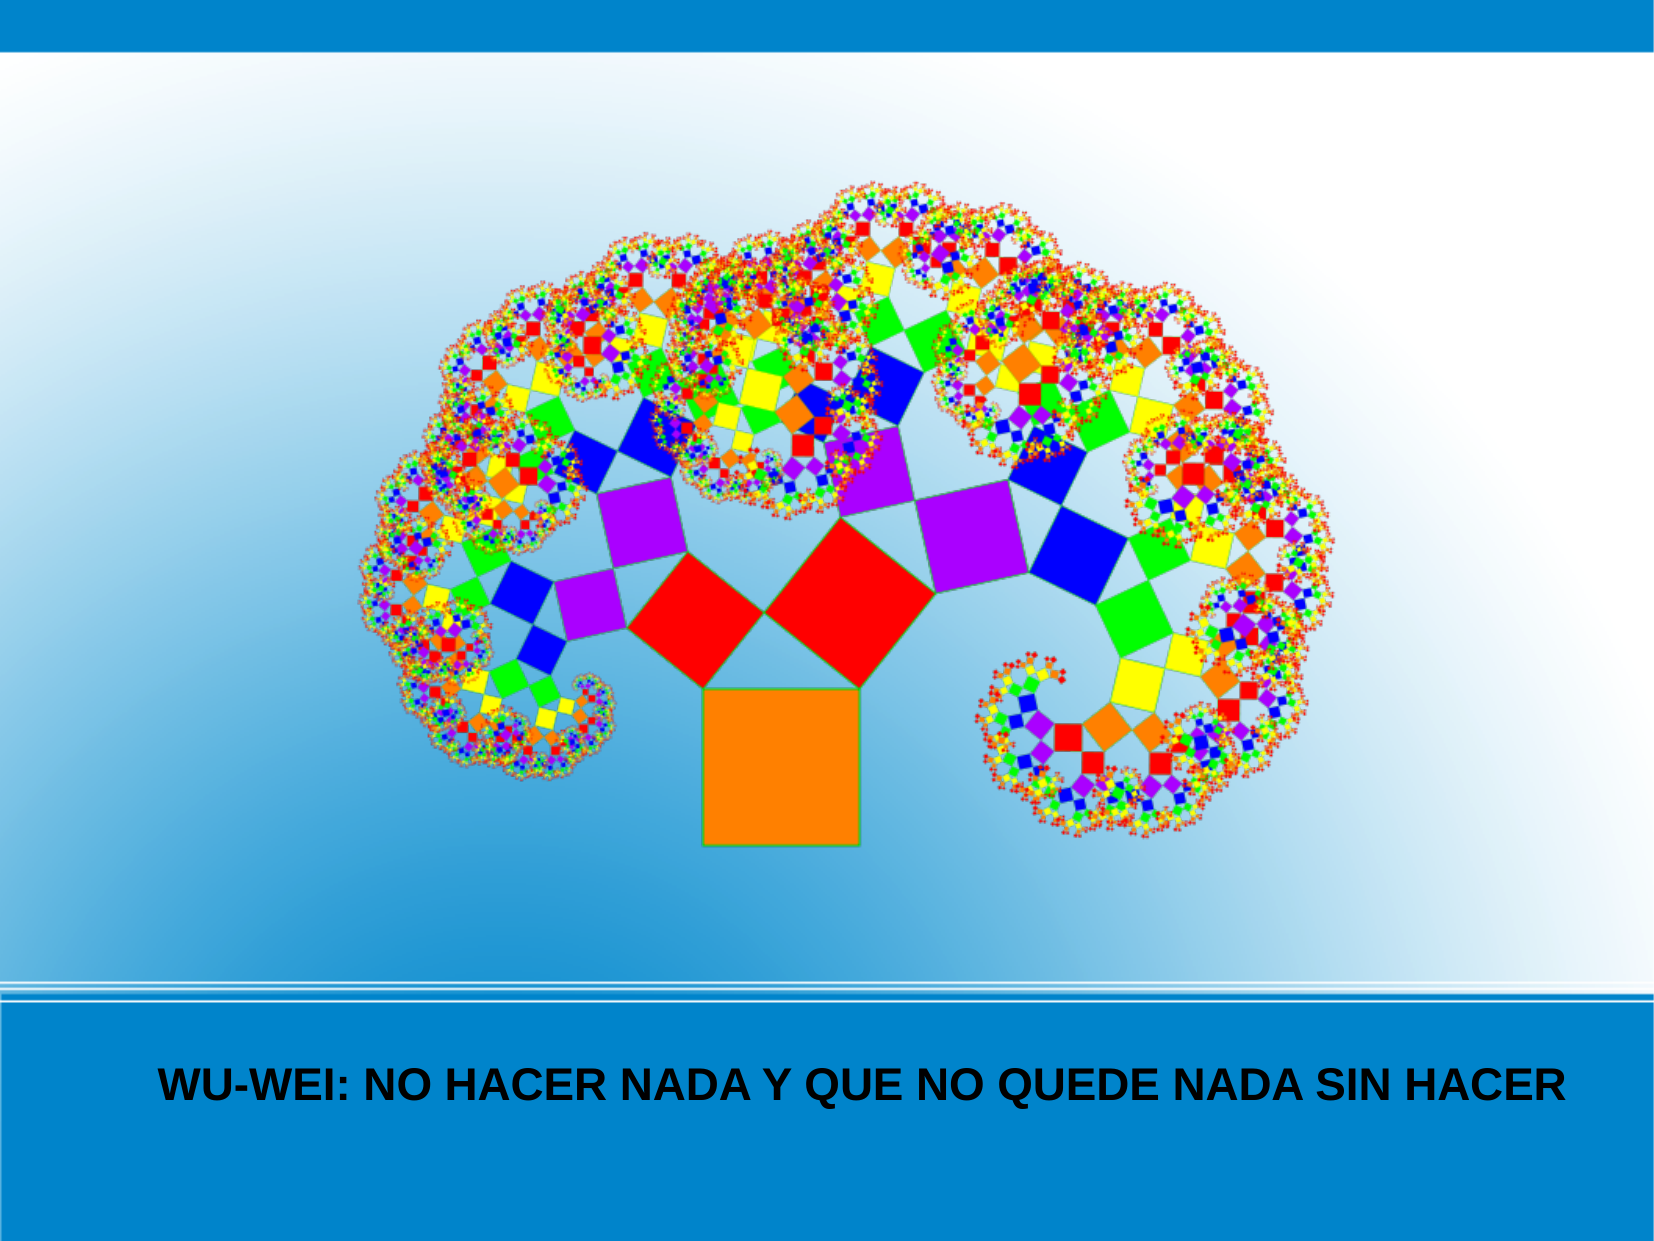

WU-WEI: NO HACER NADA Y QUE NO QUEDE NADA SIN HACER